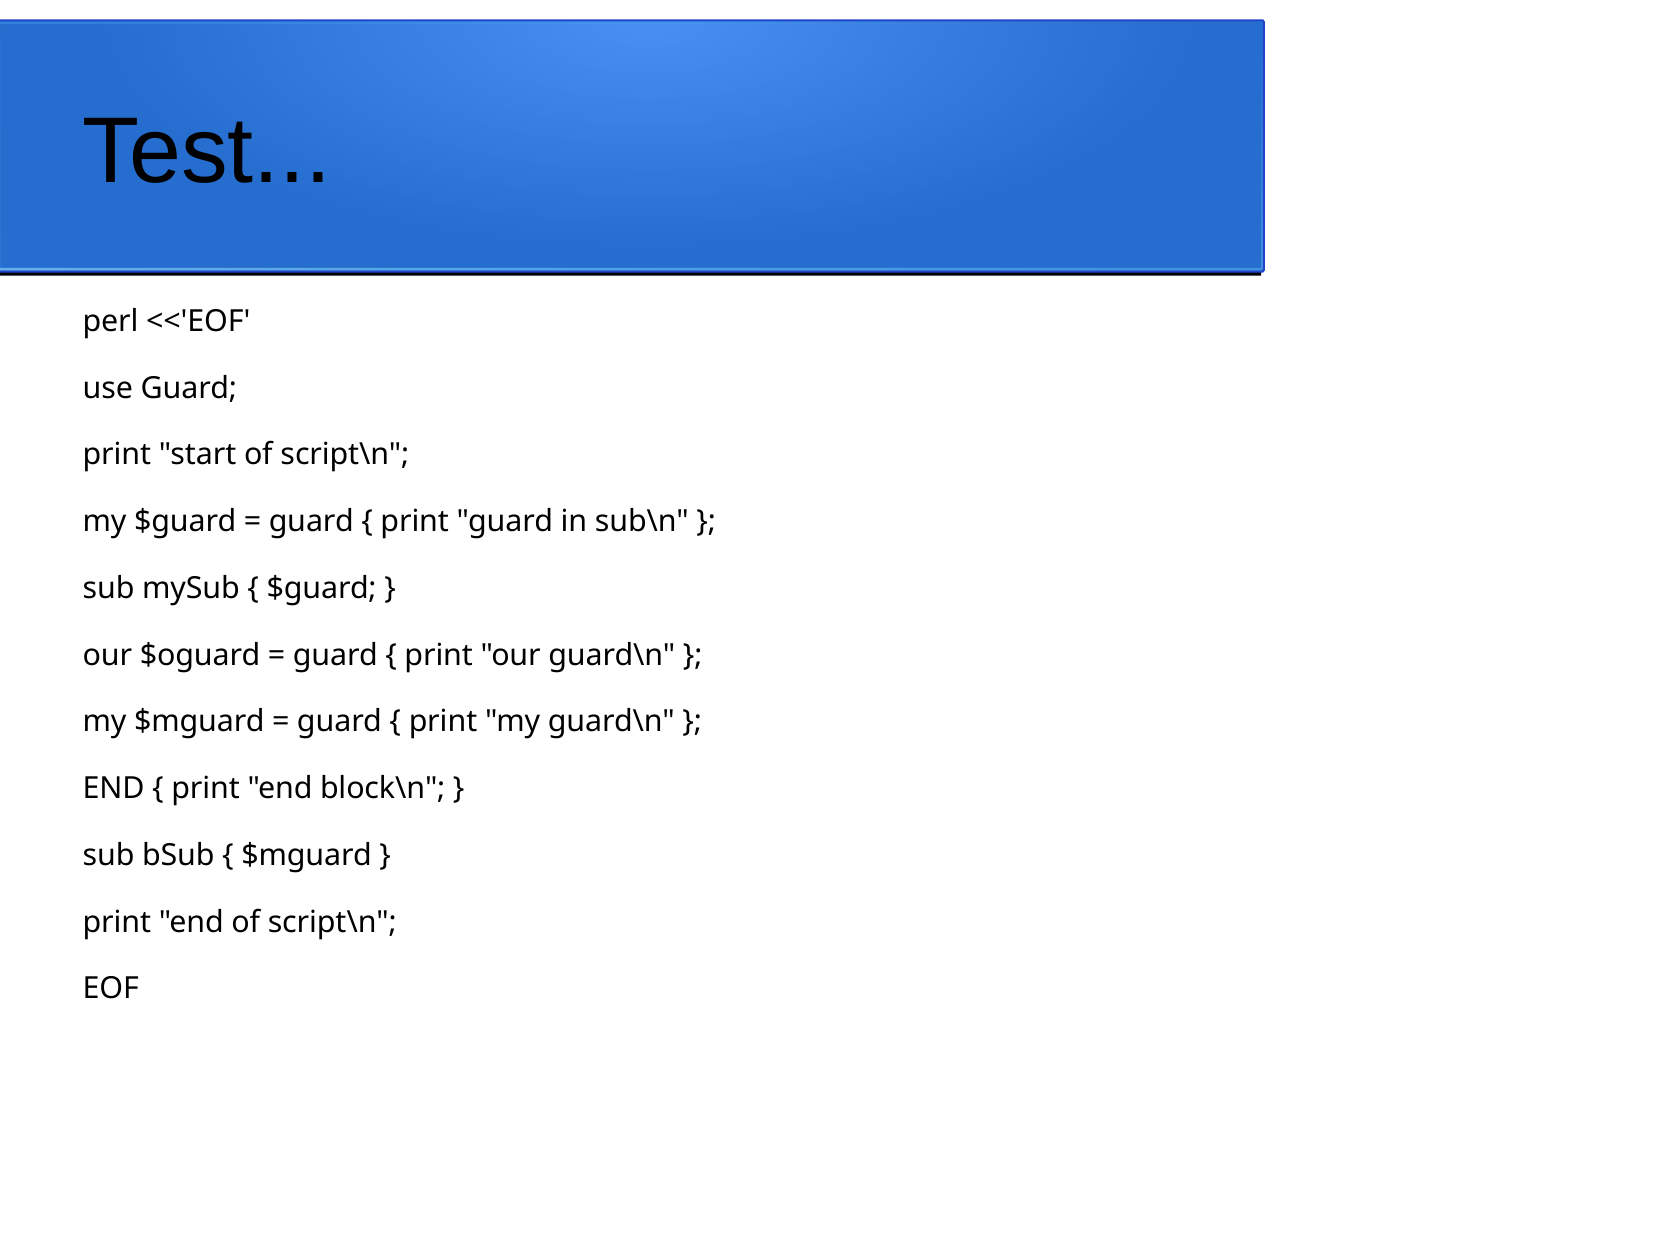

# Test...
perl <<'EOF'
use Guard;
print "start of script\n";
my $guard = guard { print "guard in sub\n" };
sub mySub { $guard; }
our $oguard = guard { print "our guard\n" };
my $mguard = guard { print "my guard\n" };
END { print "end block\n"; }
sub bSub { $mguard }
print "end of script\n";
EOF